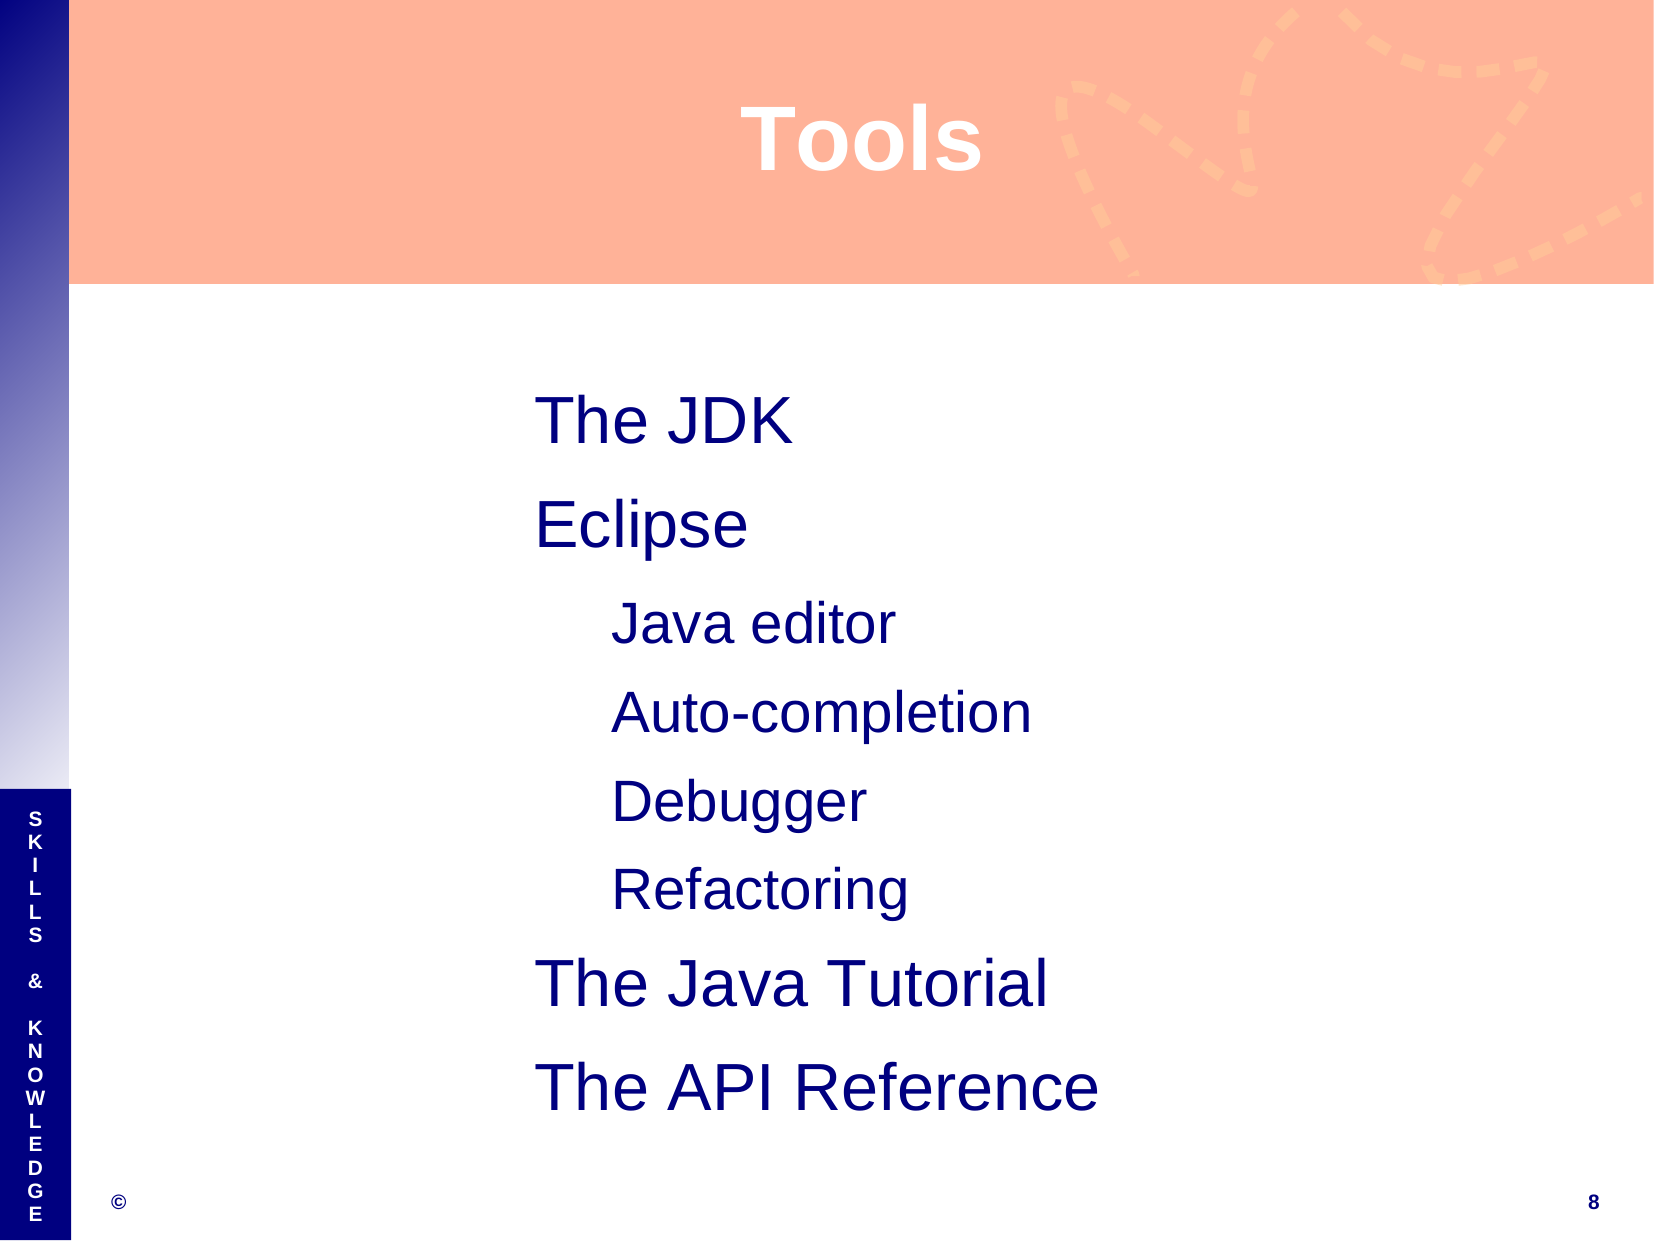

Tools
# The JDK
Eclipse
Java editor
Auto-completion
Debugger
Refactoring
The Java Tutorial
The API Reference
S
K
I
L
L
S
&
K
N
O
W
L
E
D
G
E